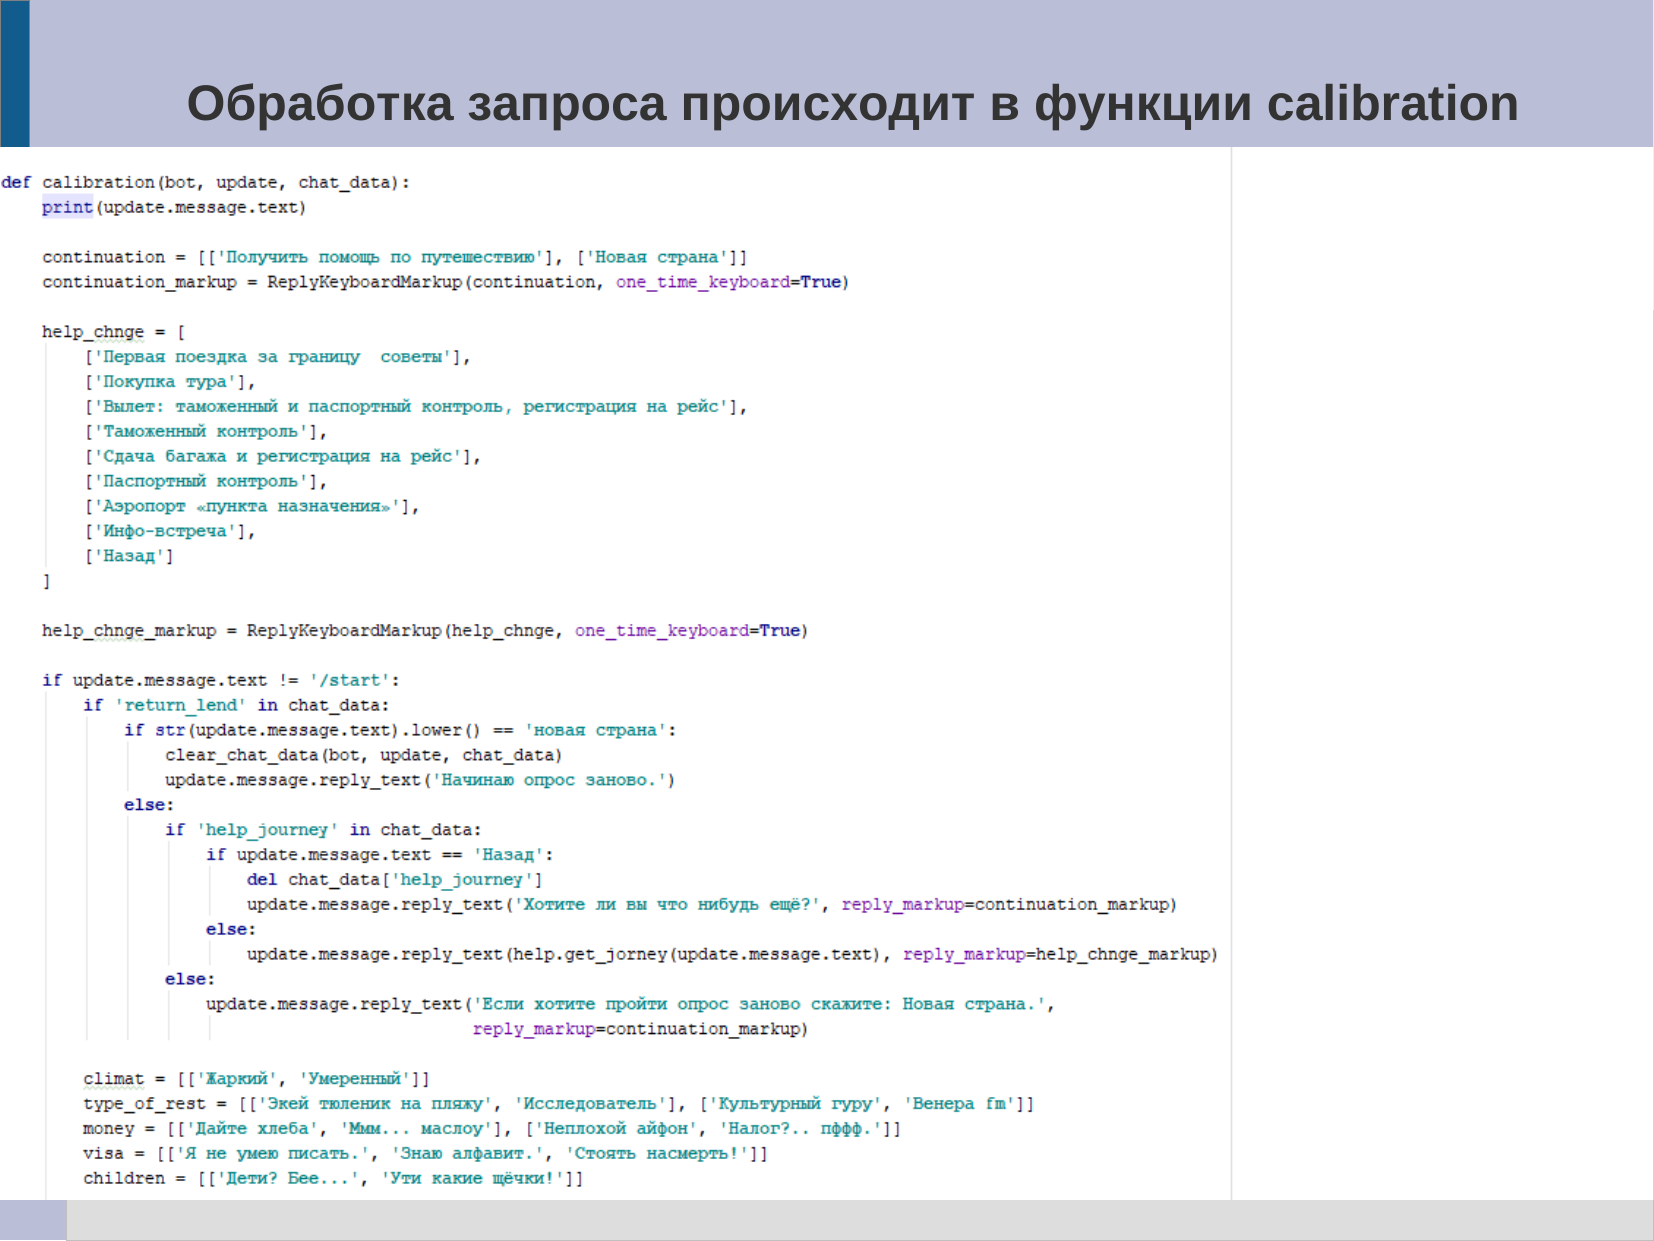

# Обработка запроса происходит в функции calibration